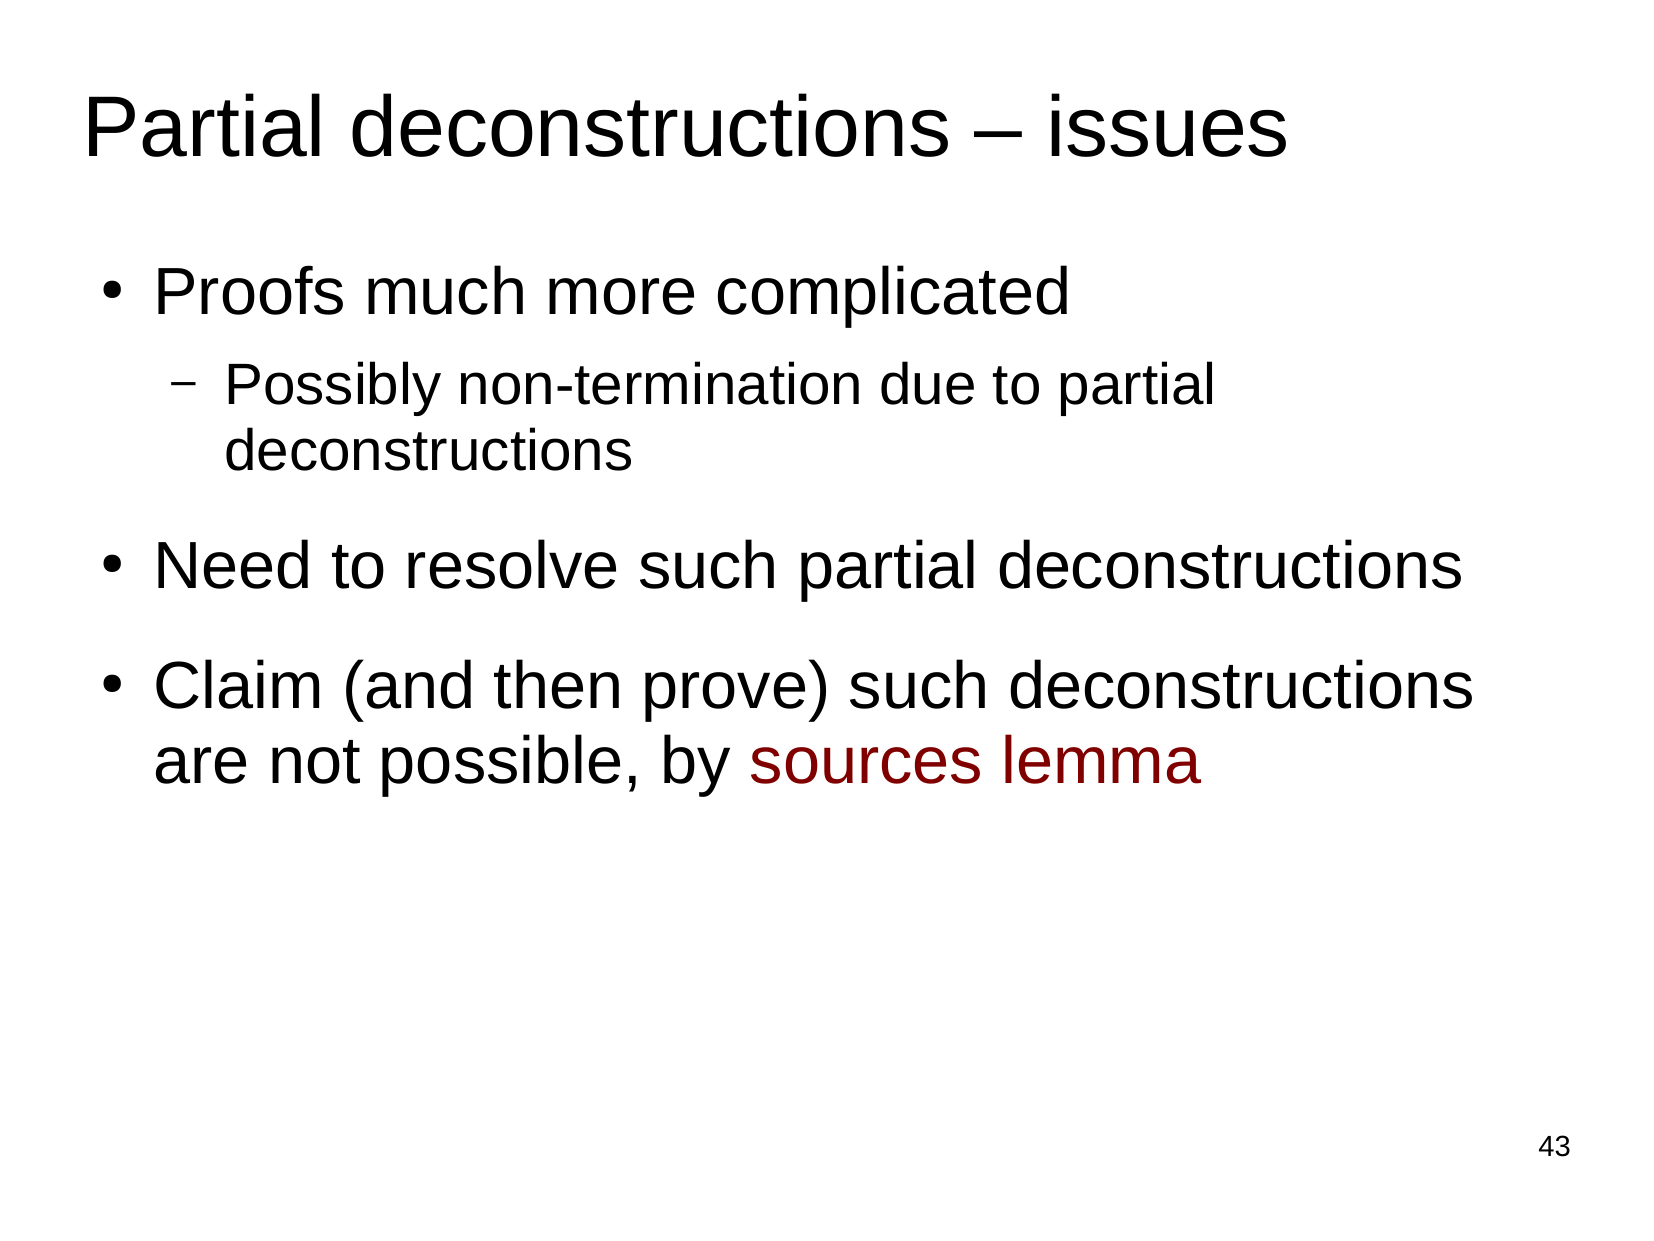

# Partial deconstructions – issues
Proofs much more complicated
Possibly non-termination due to partial deconstructions
Need to resolve such partial deconstructions
Claim (and then prove) such deconstructions are not possible, by sources lemma
43